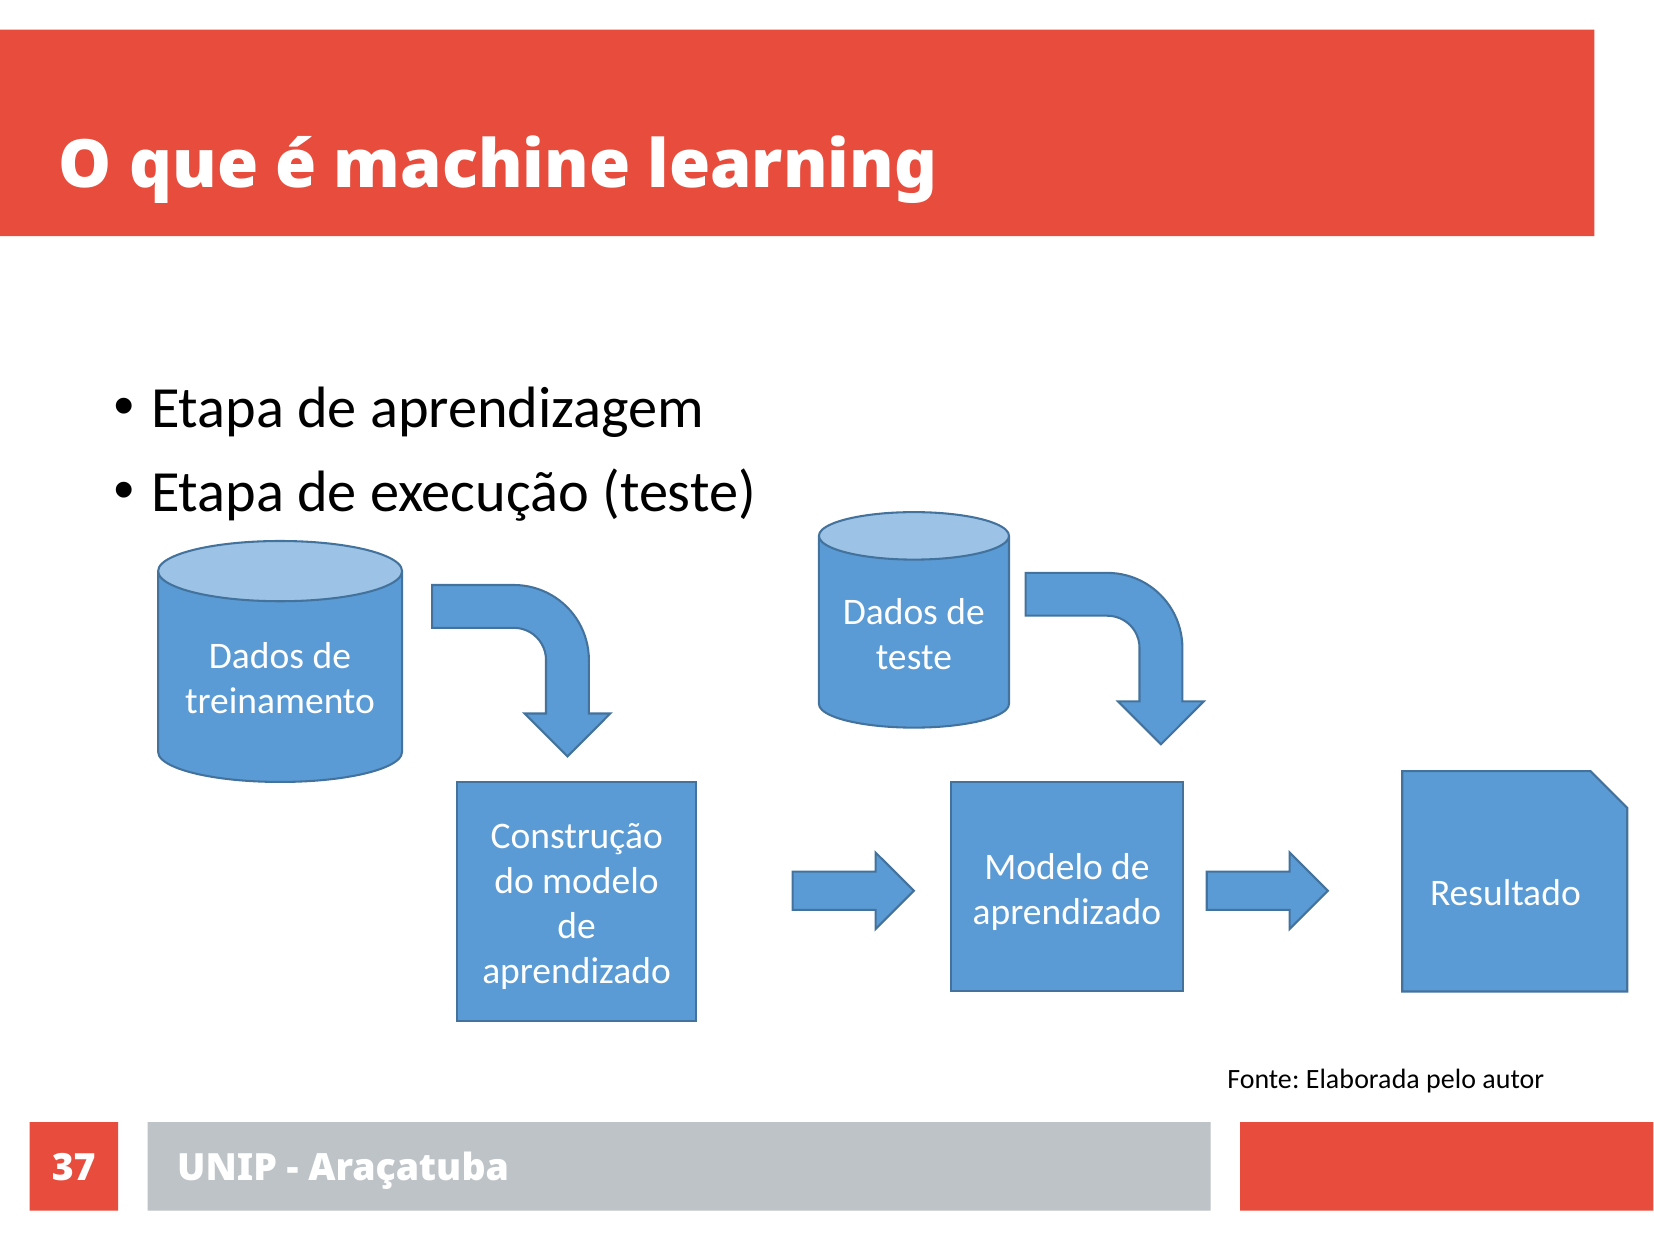

# O que é machine learning
Etapa de aprendizagem
Etapa de execução (teste)
Dados de teste
Dados de treinamento
Resultado
Construção do modelo de aprendizado
Modelo de aprendizado
Fonte: Elaborada pelo autor
37
UNIP - Araçatuba